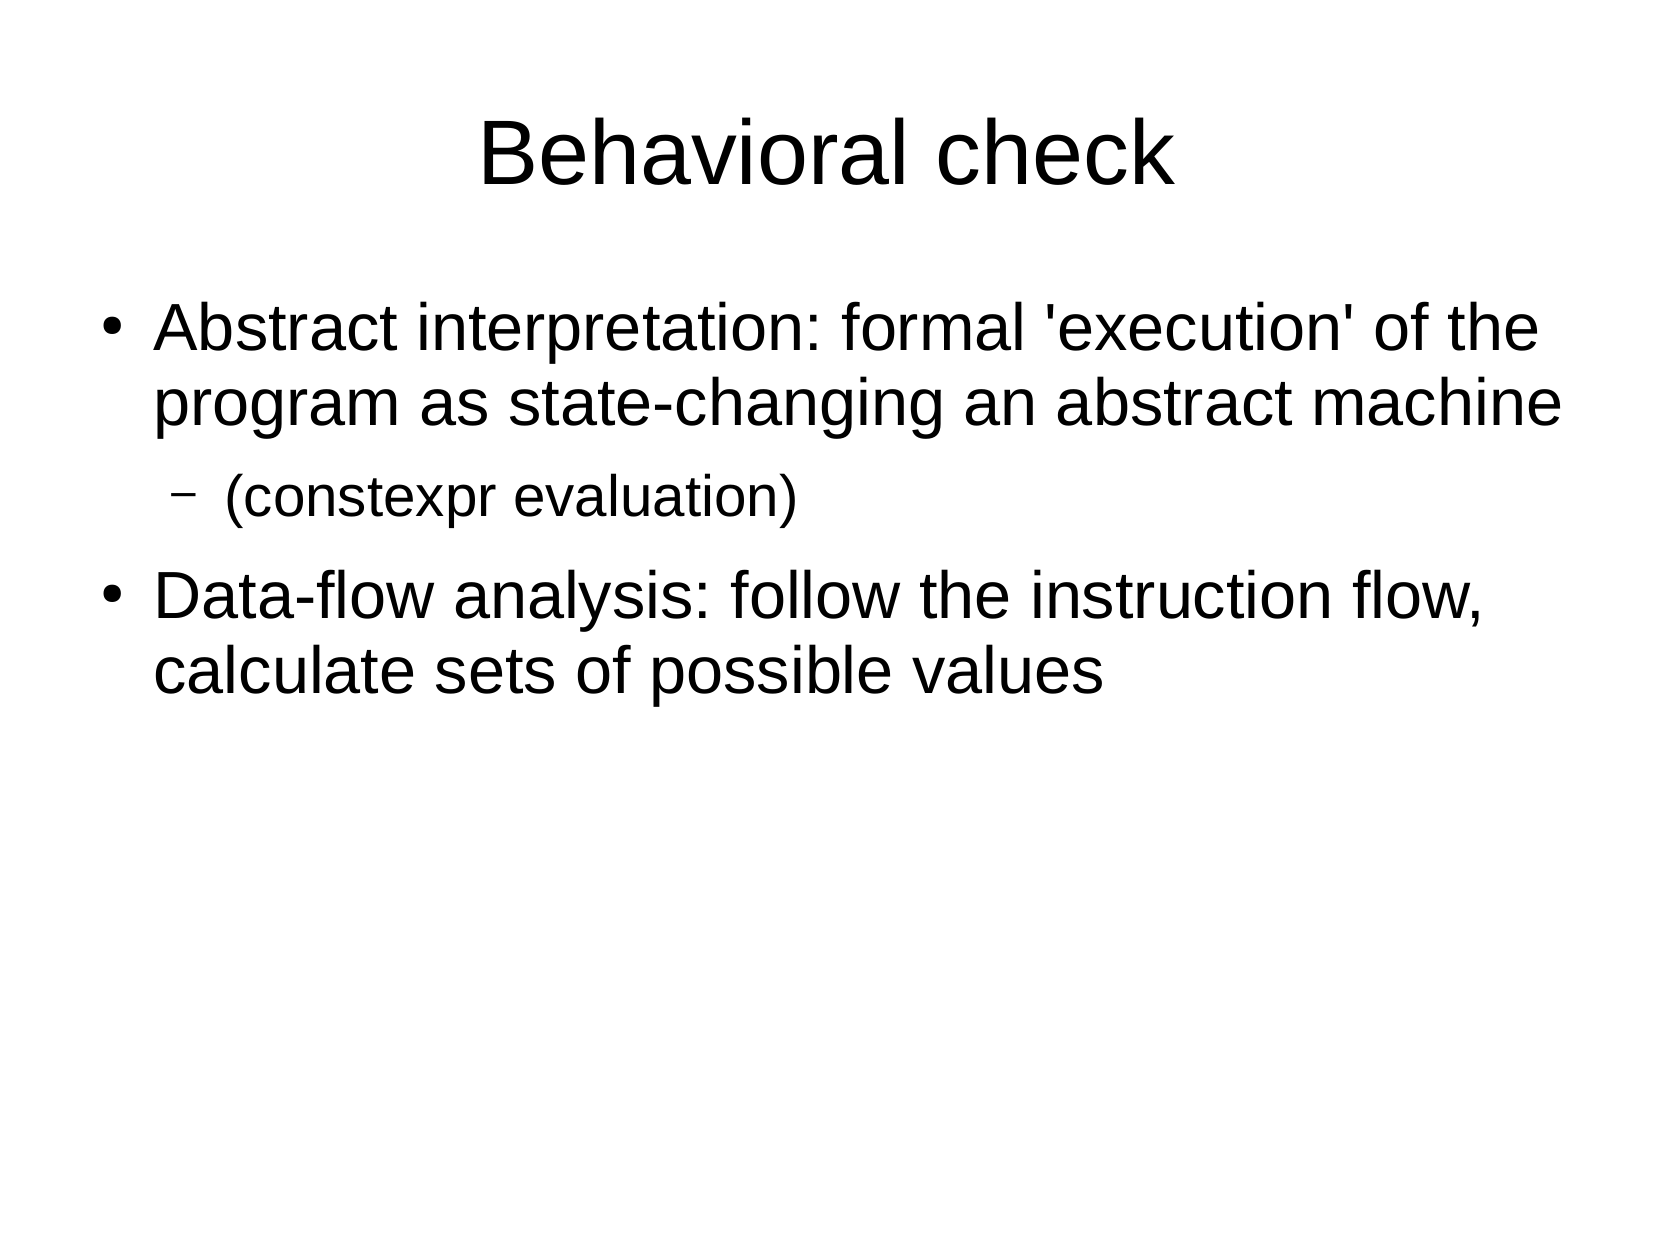

# Behavioral check
Abstract interpretation: formal 'execution' of the program as state-changing an abstract machine
(constexpr evaluation)
Data-flow analysis: follow the instruction flow, calculate sets of possible values